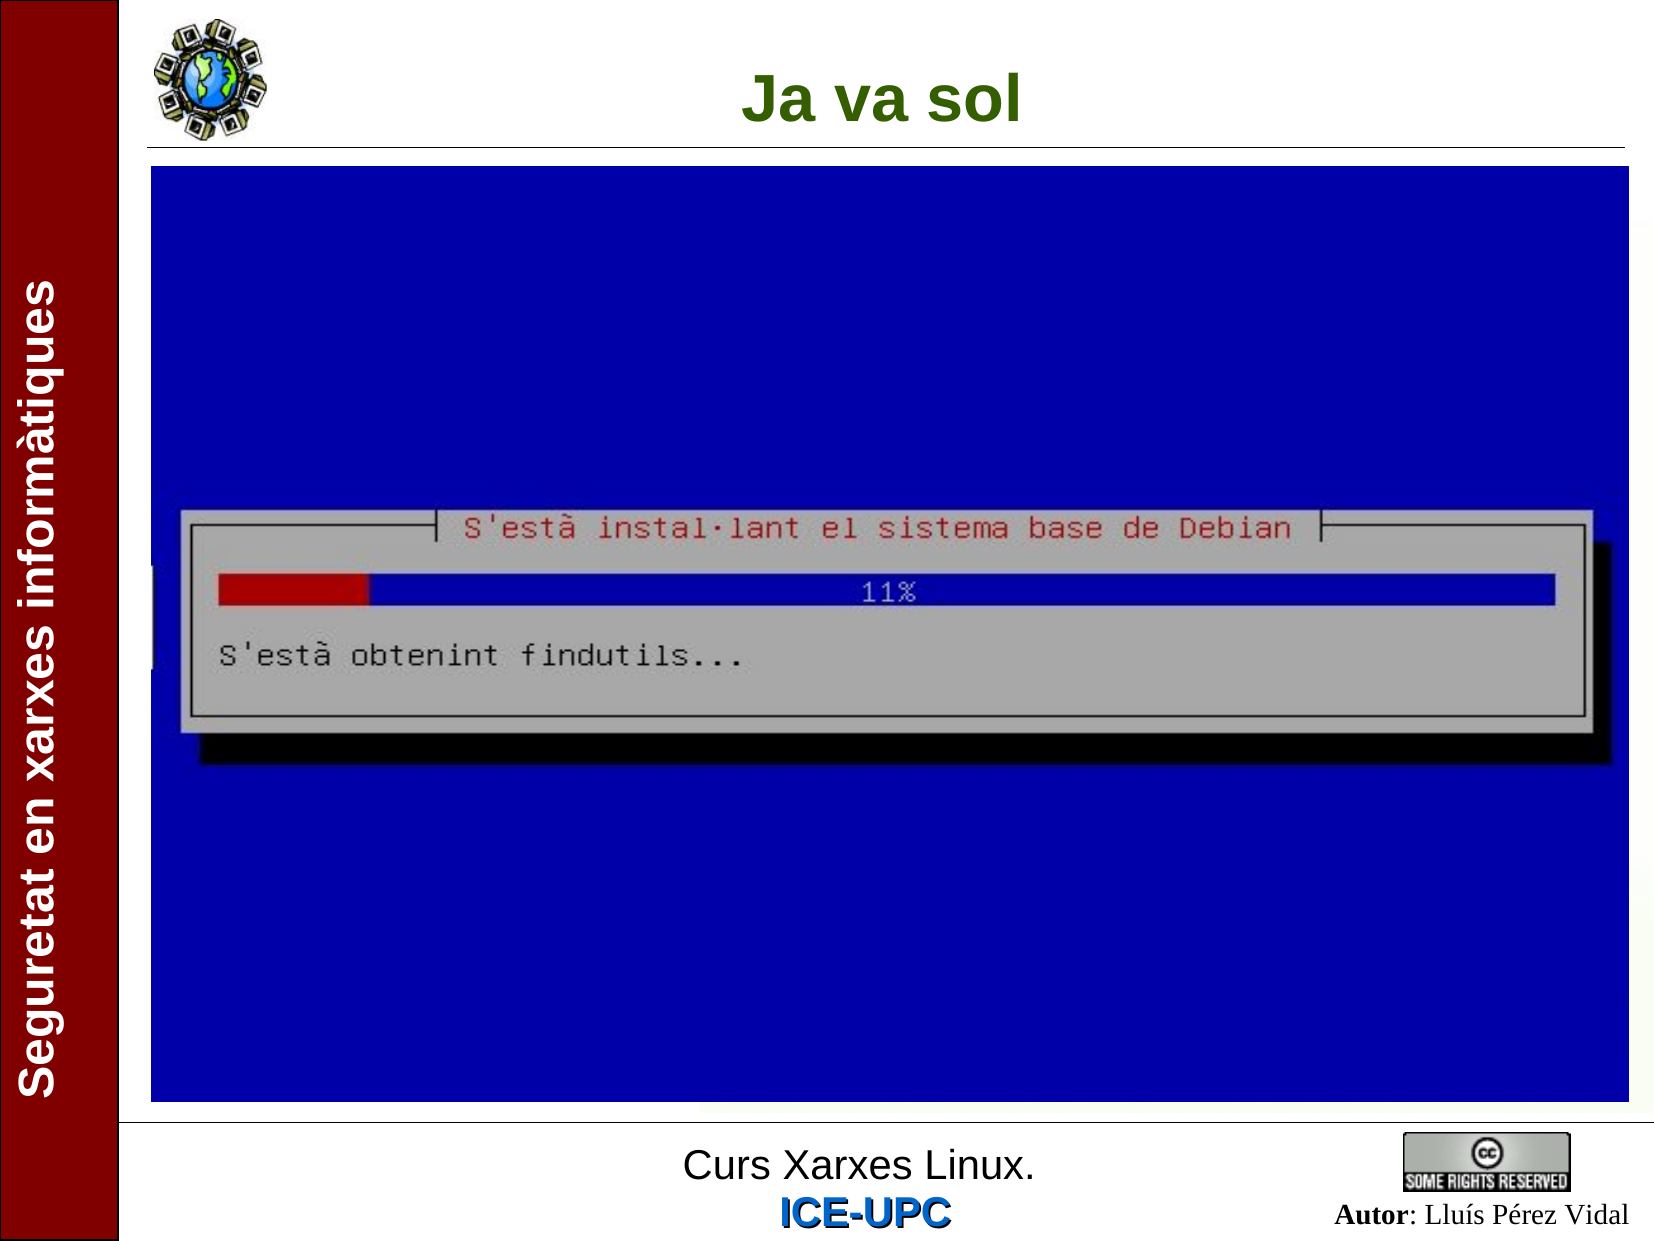

# Ja va sol
 Croquis d'arquitectura mostrant les 3 zones